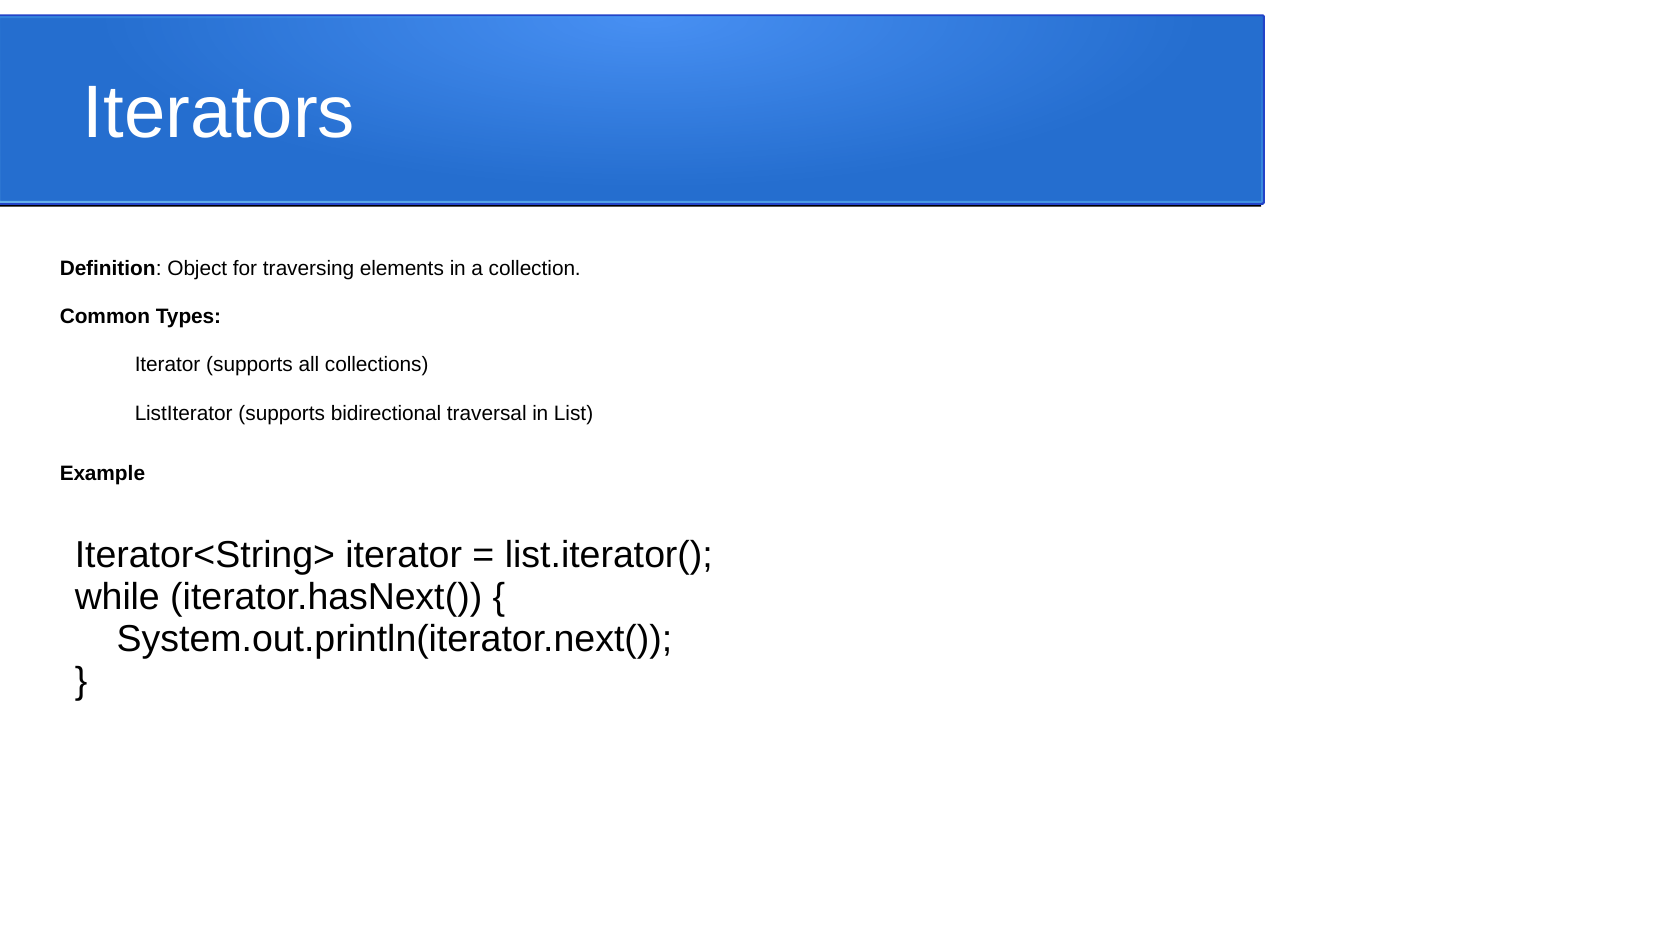

# Iterators
Definition: Object for traversing elements in a collection.
Common Types:
	Iterator (supports all collections)
	ListIterator (supports bidirectional traversal in List)
Example
Iterator<String> iterator = list.iterator();
while (iterator.hasNext()) {
 System.out.println(iterator.next());
}